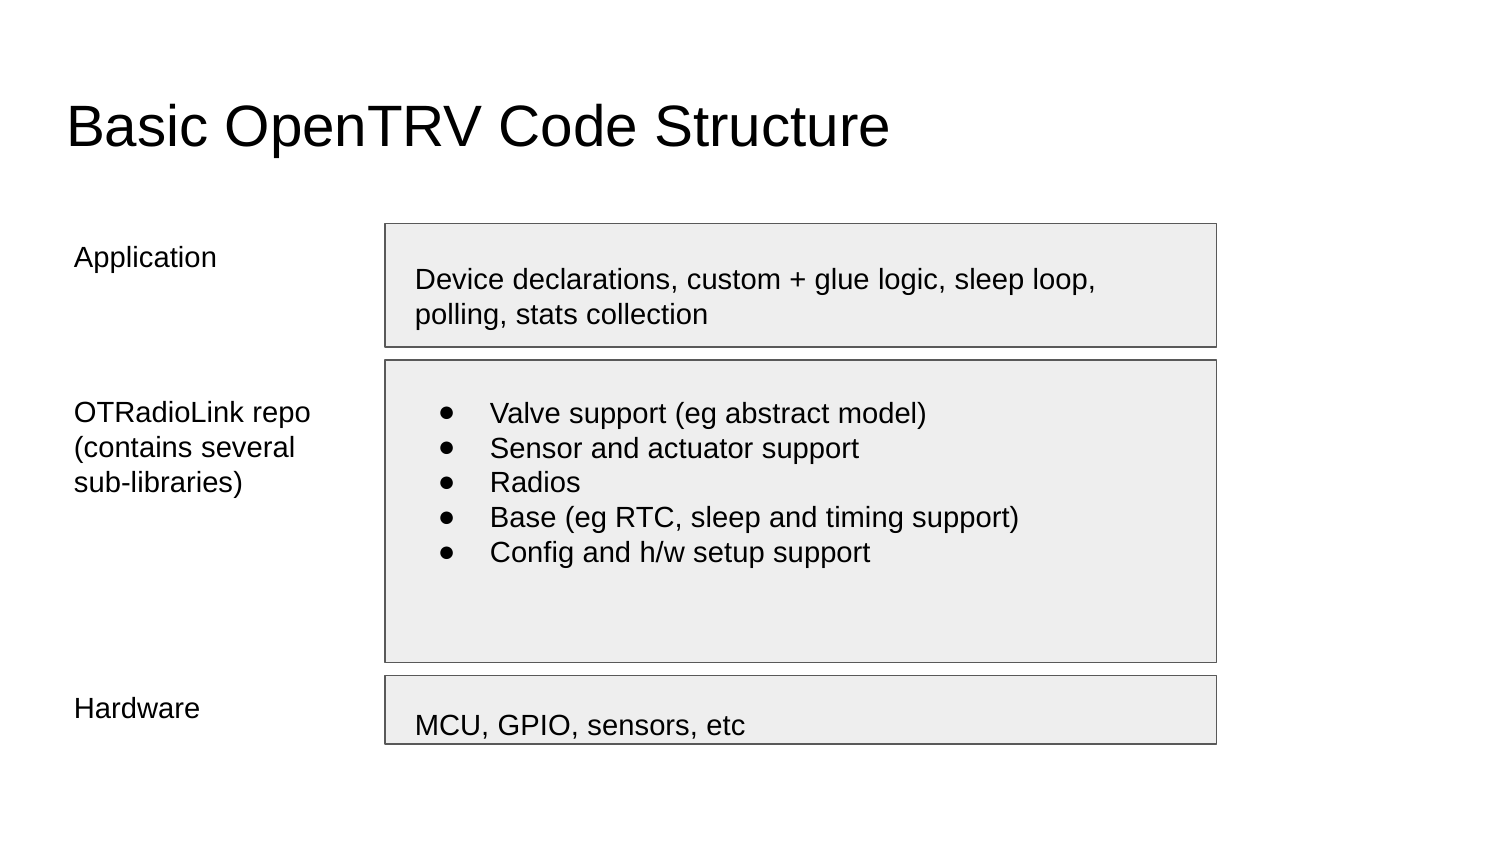

# Basic OpenTRV Code Structure
Application
Device declarations, custom + glue logic, sleep loop, polling, stats collection
OTRadioLink repo
(contains several sub-libraries)
Valve support (eg abstract model)
Sensor and actuator support
Radios
Base (eg RTC, sleep and timing support)
Config and h/w setup support
Hardware
MCU, GPIO, sensors, etc